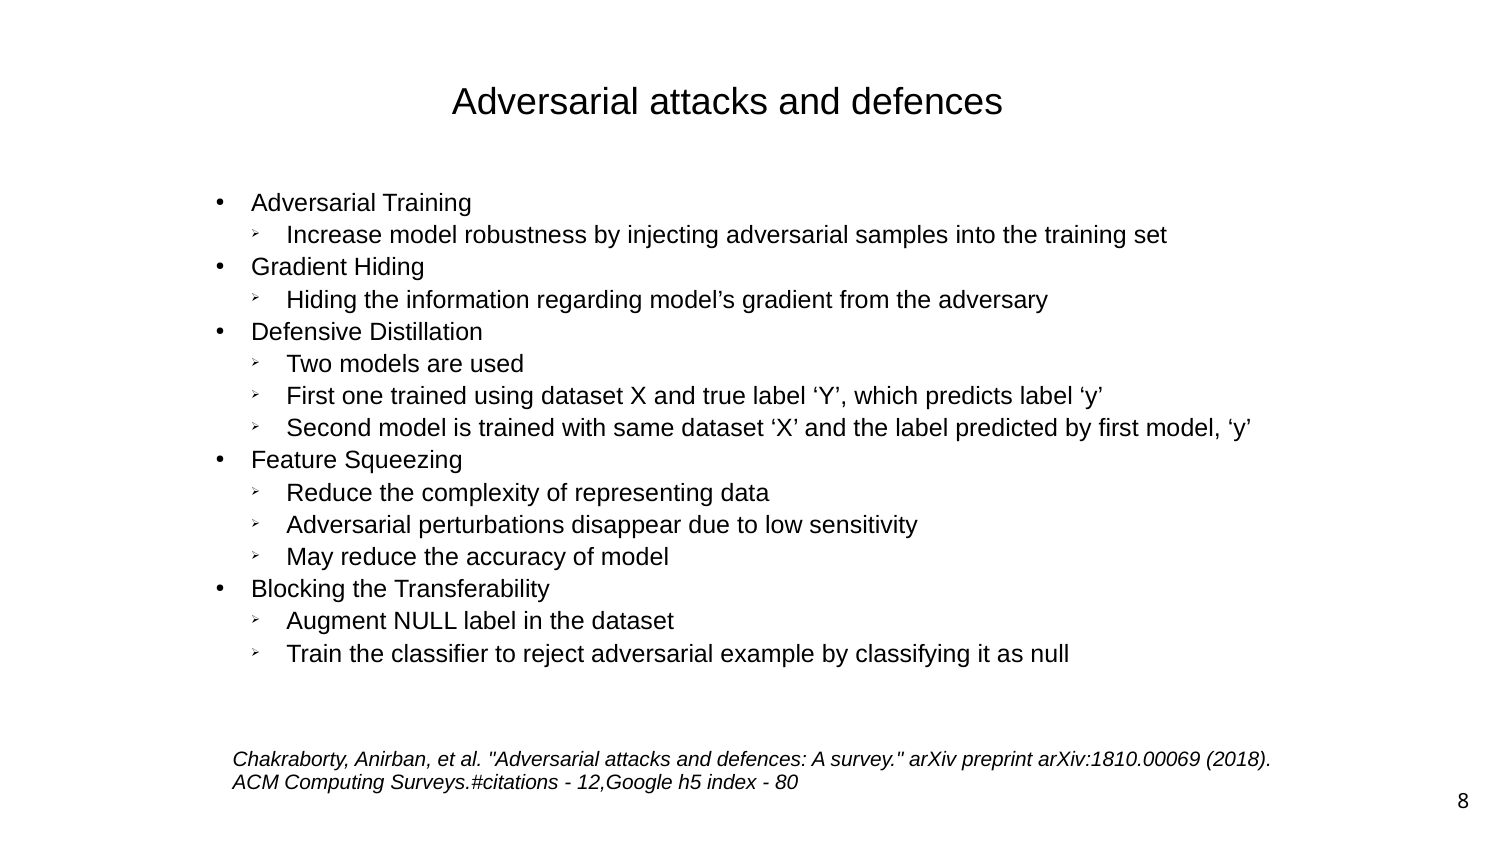

Adversarial attacks and defences
Adversarial Training
Increase model robustness by injecting adversarial samples into the training set
Gradient Hiding
Hiding the information regarding model’s gradient from the adversary
Defensive Distillation
Two models are used
First one trained using dataset X and true label ‘Y’, which predicts label ‘y’
Second model is trained with same dataset ‘X’ and the label predicted by first model, ‘y’
Feature Squeezing
Reduce the complexity of representing data
Adversarial perturbations disappear due to low sensitivity
May reduce the accuracy of model
Blocking the Transferability
Augment NULL label in the dataset
Train the classifier to reject adversarial example by classifying it as null
Chakraborty, Anirban, et al. "Adversarial attacks and defences: A survey." arXiv preprint arXiv:1810.00069 (2018).
ACM Computing Surveys.#citations - 12,Google h5 index - 80
8